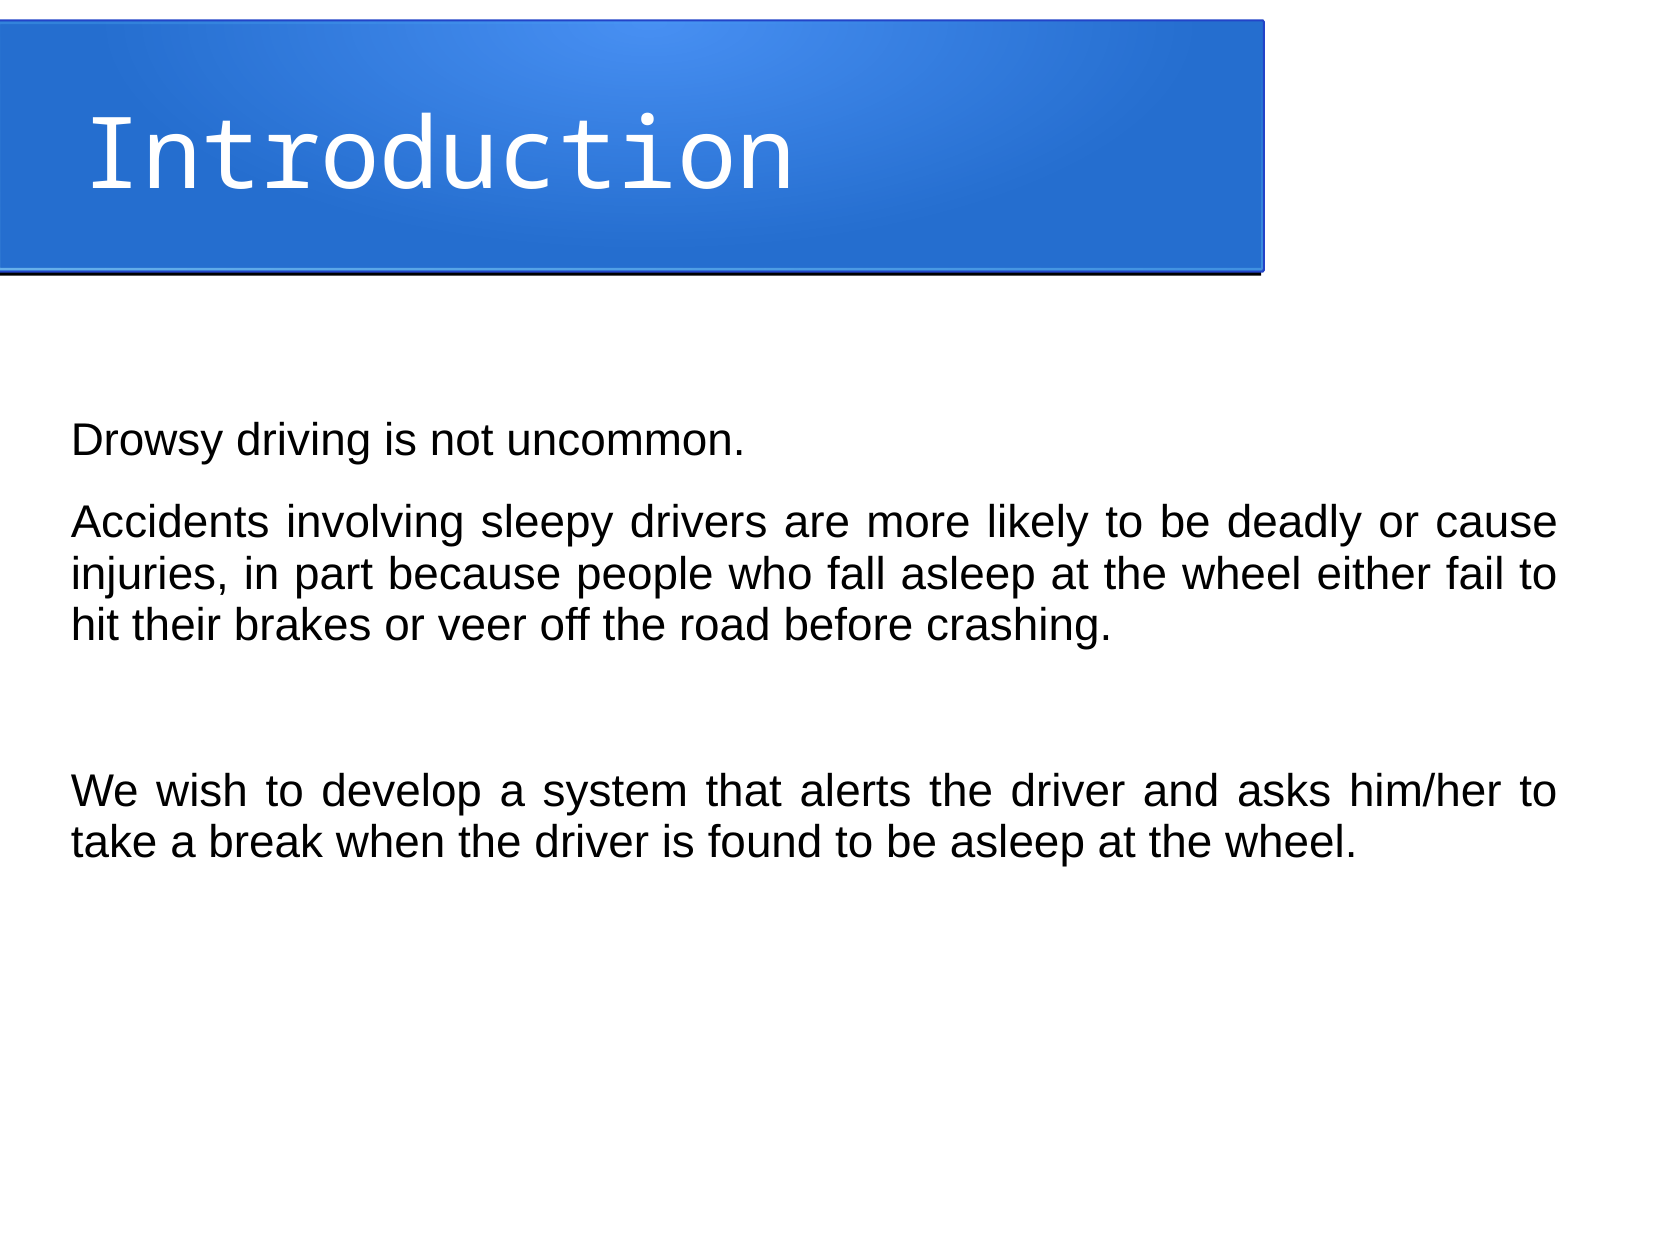

# Introduction
Drowsy driving is not uncommon.
Accidents involving sleepy drivers are more likely to be deadly or cause injuries, in part because people who fall asleep at the wheel either fail to hit their brakes or veer off the road before crashing.
We wish to develop a system that alerts the driver and asks him/her to take a break when the driver is found to be asleep at the wheel.